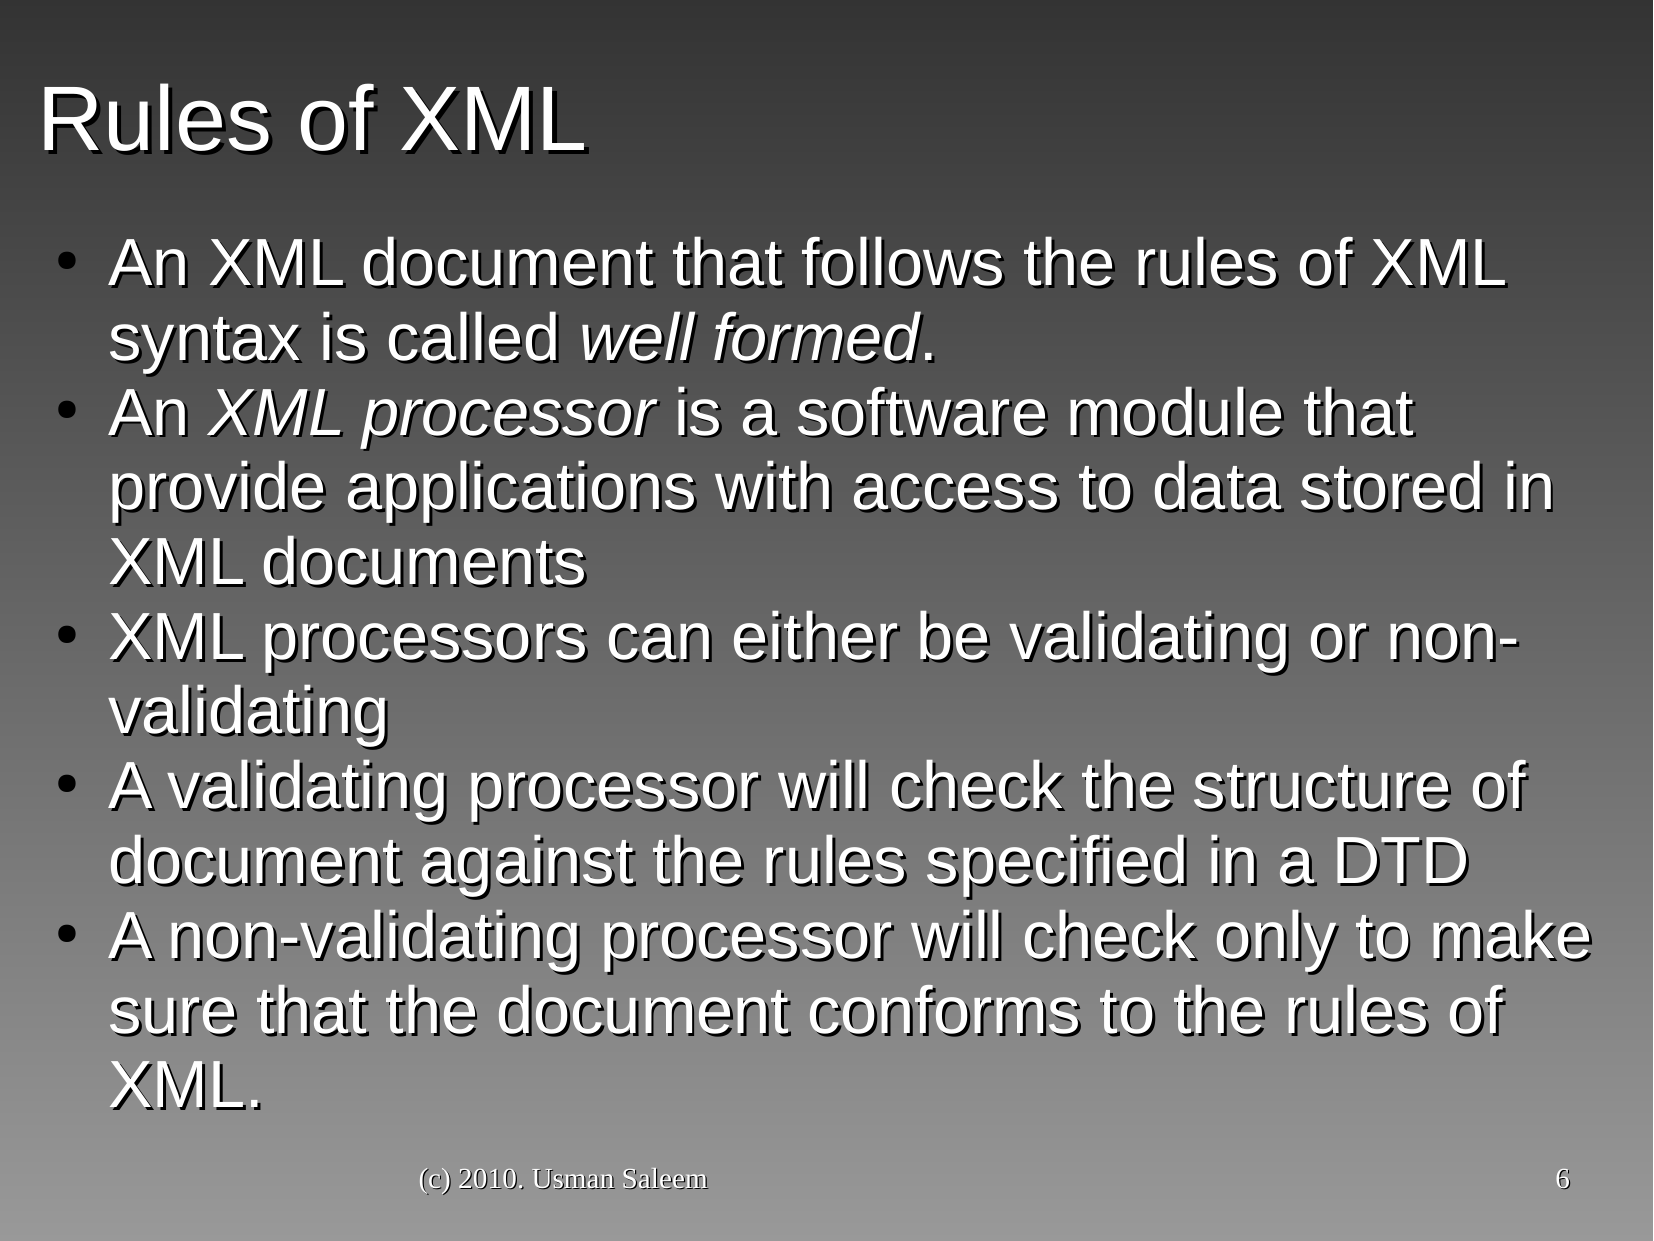

# Rules of XML
An XML document that follows the rules of XML syntax is called well formed.
An XML processor is a software module that provide applications with access to data stored in XML documents
XML processors can either be validating or non-validating
A validating processor will check the structure of document against the rules specified in a DTD
A non-validating processor will check only to make sure that the document conforms to the rules of XML.
(c) 2010. Usman Saleem
6